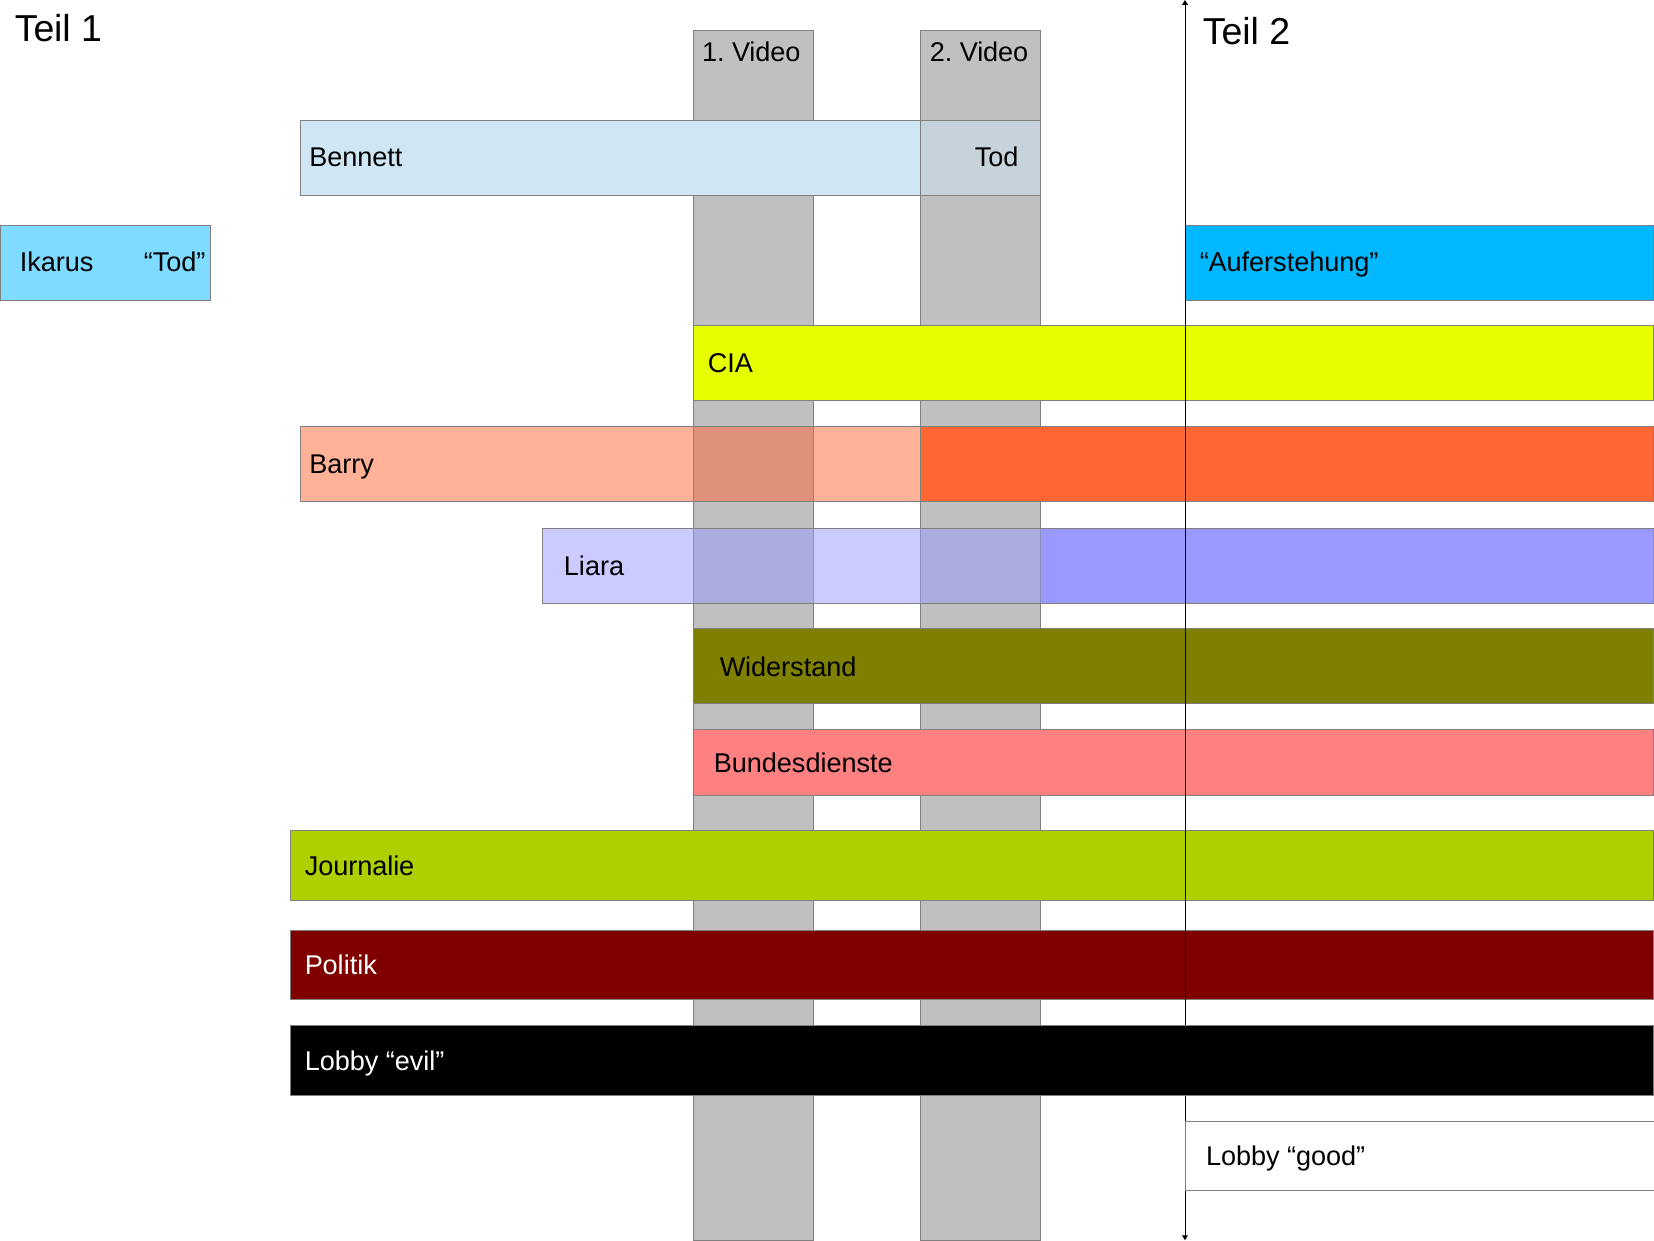

Teil 1
Teil 2
1. Video
2. Video
Bennett
Tod
Ikarus
“Tod”
“Auferstehung”
CIA
Barry
Liara
Widerstand
Bundesdienste
Journalie
Politik
Lobby “evil”
Lobby “good”